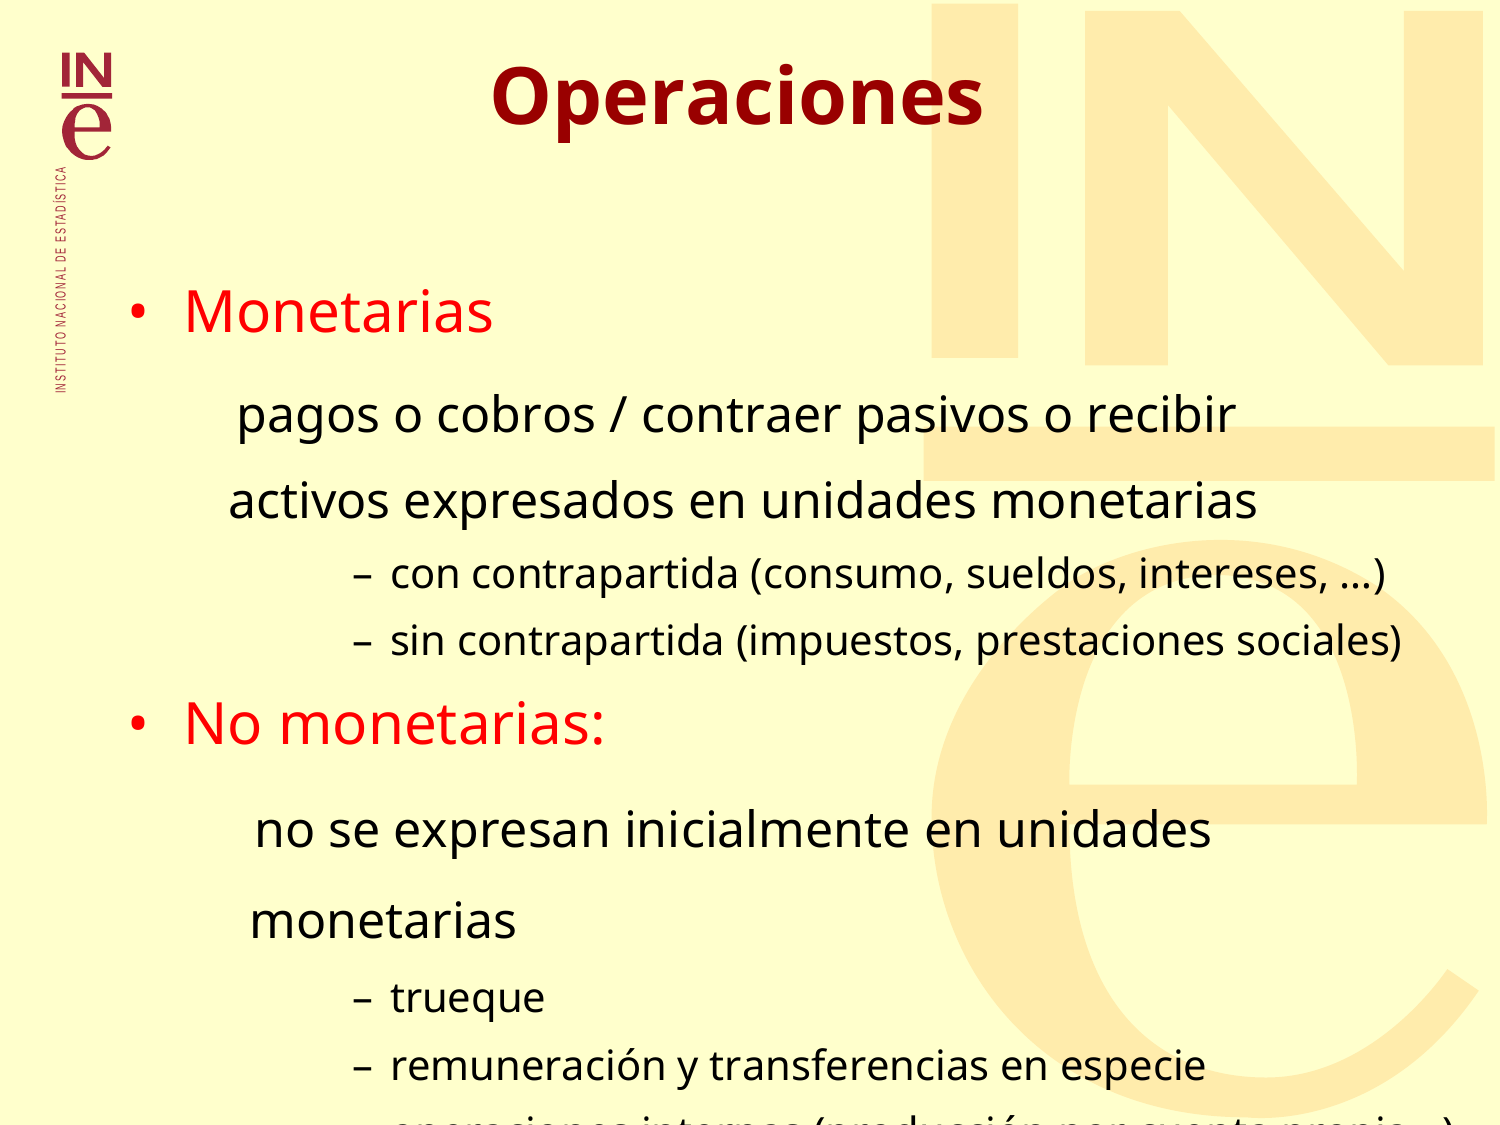

# Operaciones
Monetarias
 pagos o cobros / contraer pasivos o recibir
 activos expresados en unidades monetarias
con contrapartida (consumo, sueldos, intereses, …)
sin contrapartida (impuestos, prestaciones sociales)
No monetarias:
 no se expresan inicialmente en unidades monetarias
trueque
remuneración y transferencias en especie
operaciones internas (producción por cuenta propia…)